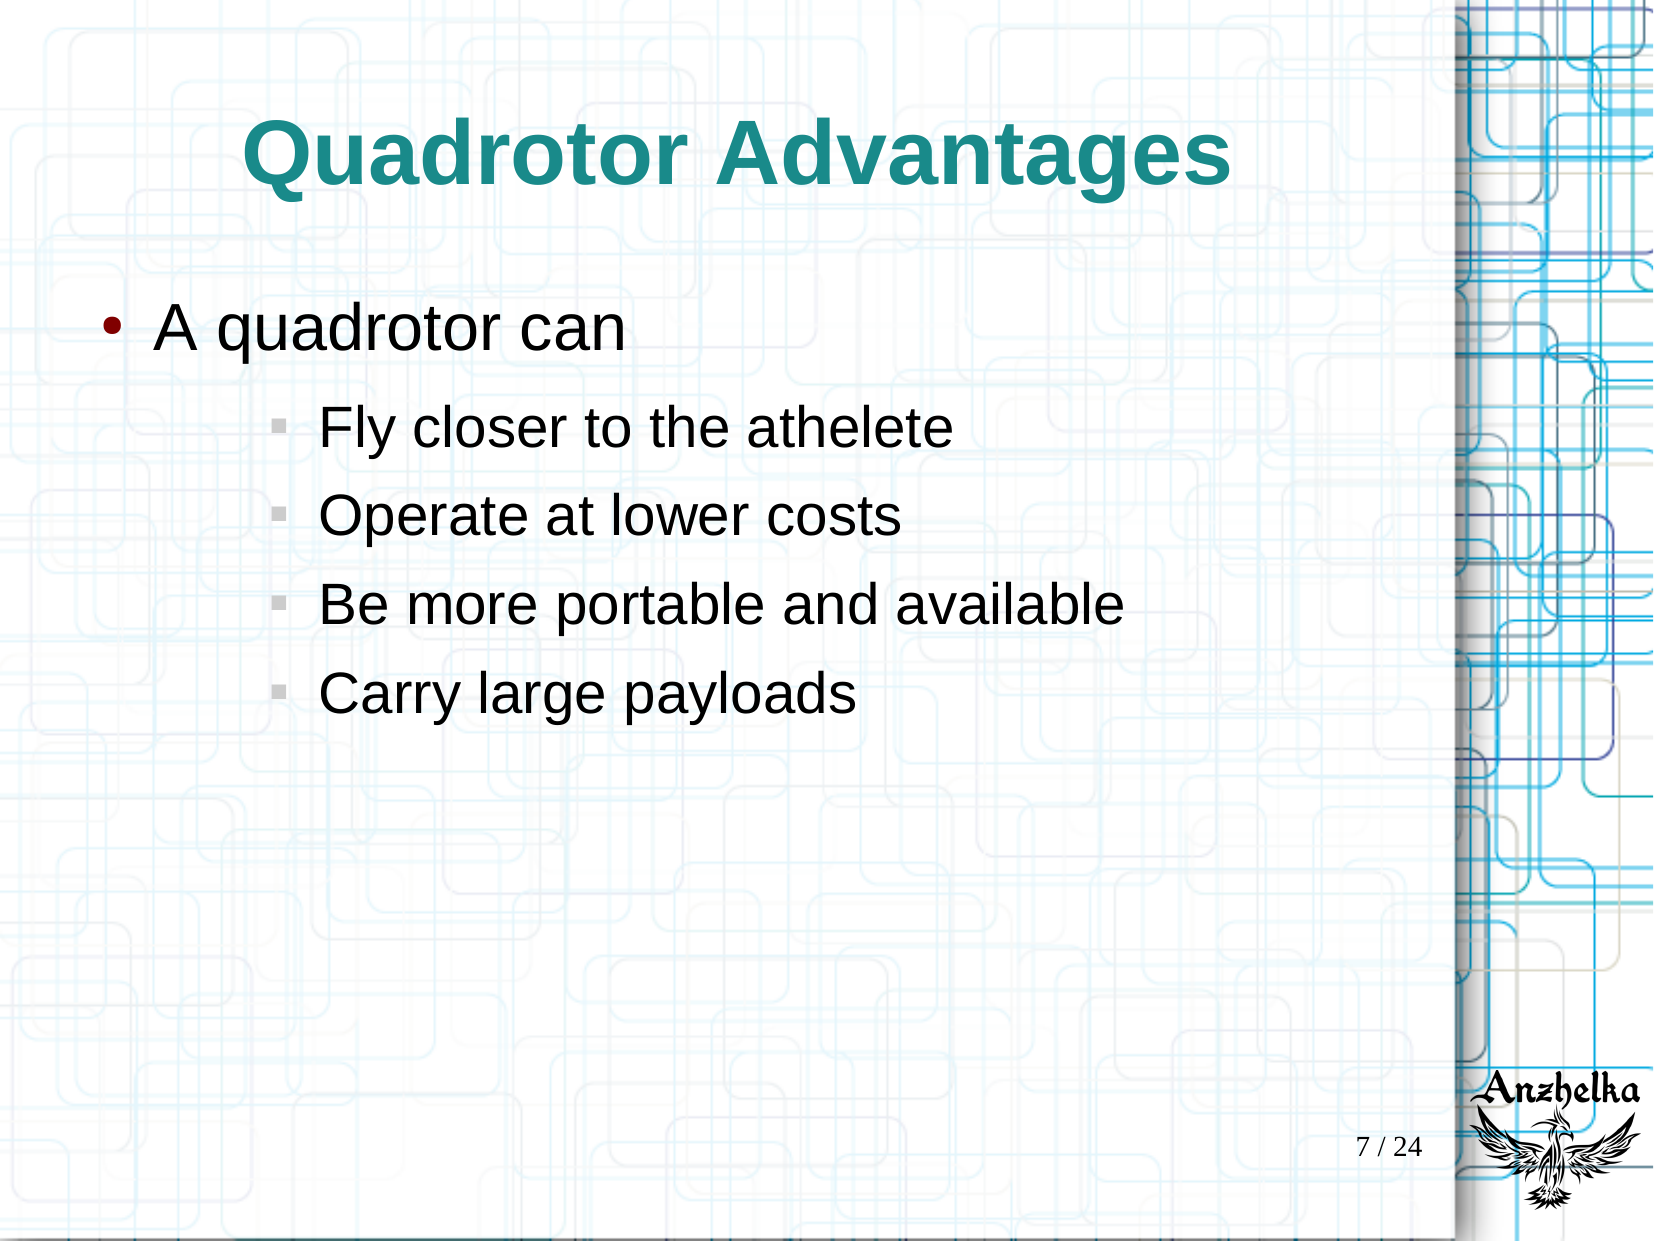

# Quadrotor Advantages
A quadrotor can
Fly closer to the athelete
Operate at lower costs
Be more portable and available
Carry large payloads
7